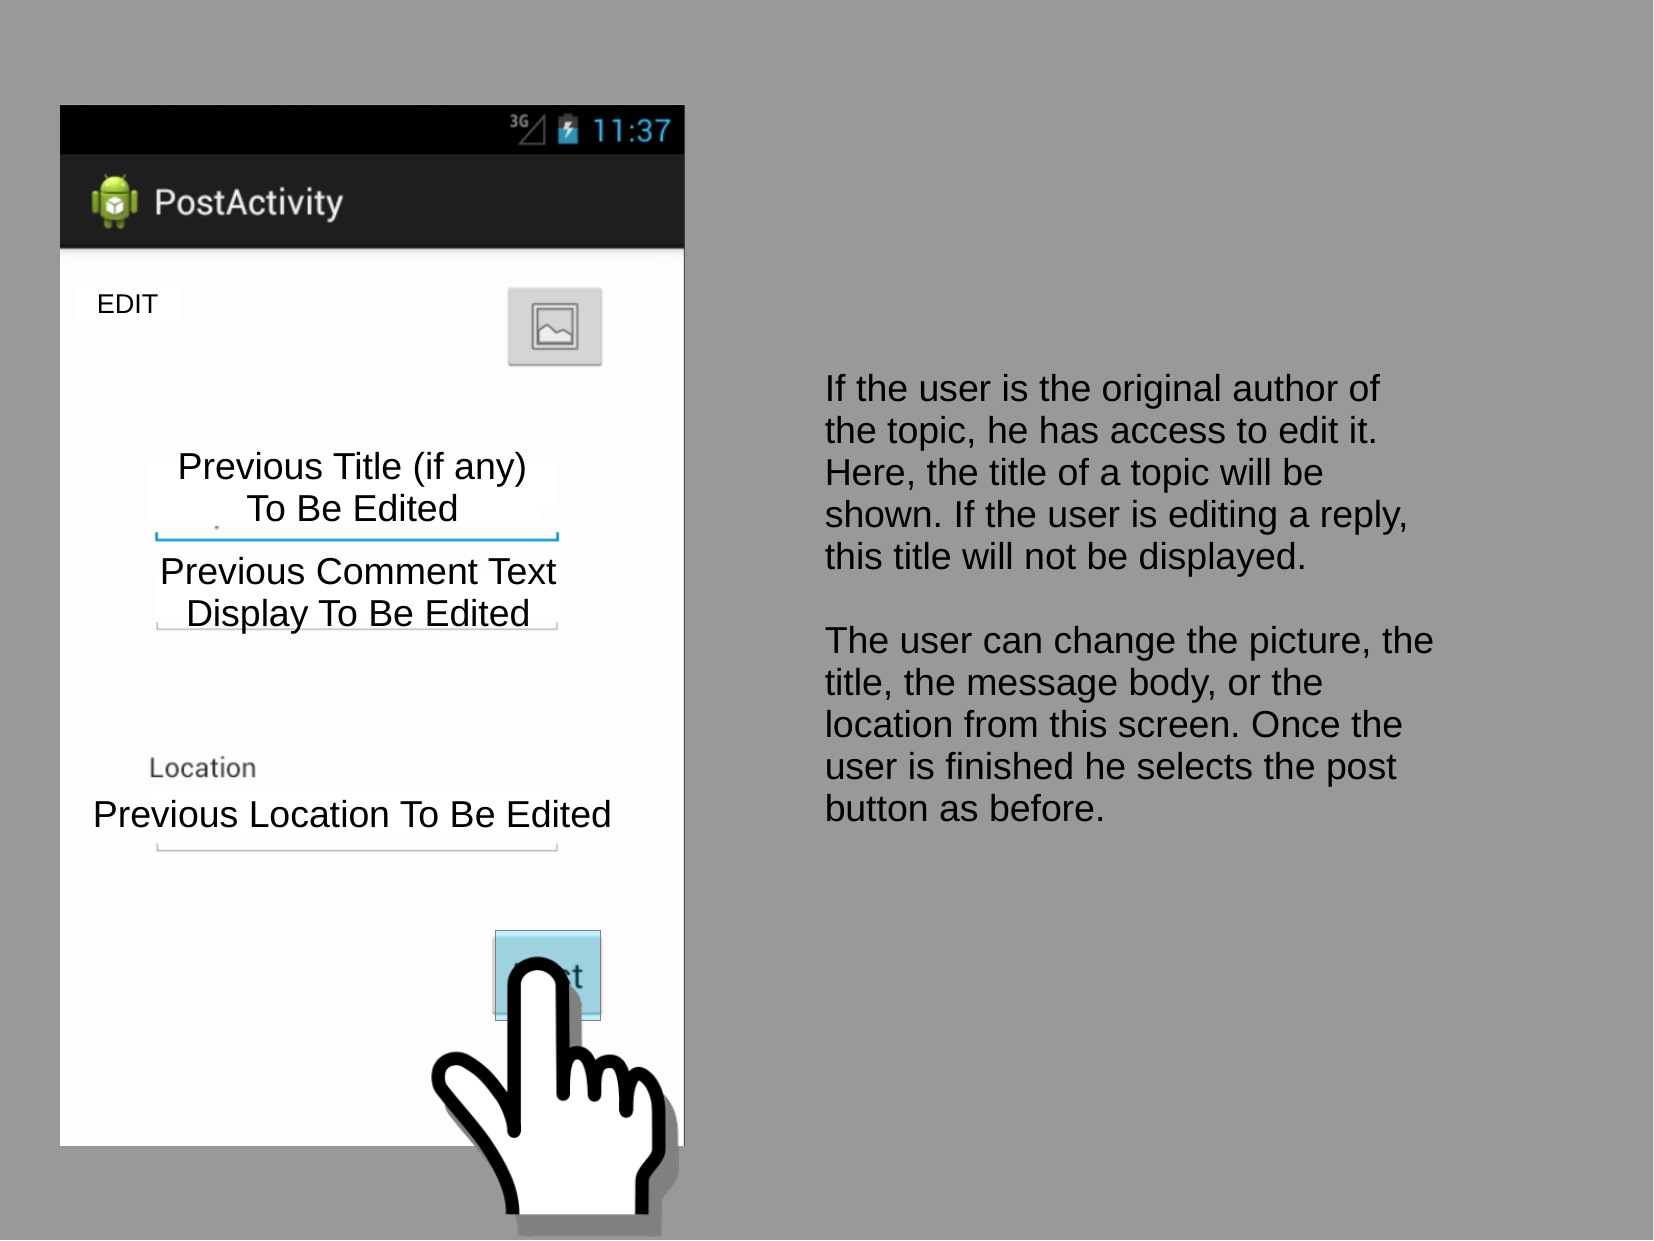

EDIT
If the user is the original author of the topic, he has access to edit it. Here, the title of a topic will be shown. If the user is editing a reply, this title will not be displayed.
The user can change the picture, the title, the message body, or the location from this screen. Once the user is finished he selects the post button as before.
Previous Title (if any)
To Be Edited
Previous Comment Text
Display To Be Edited
Previous Location To Be Edited